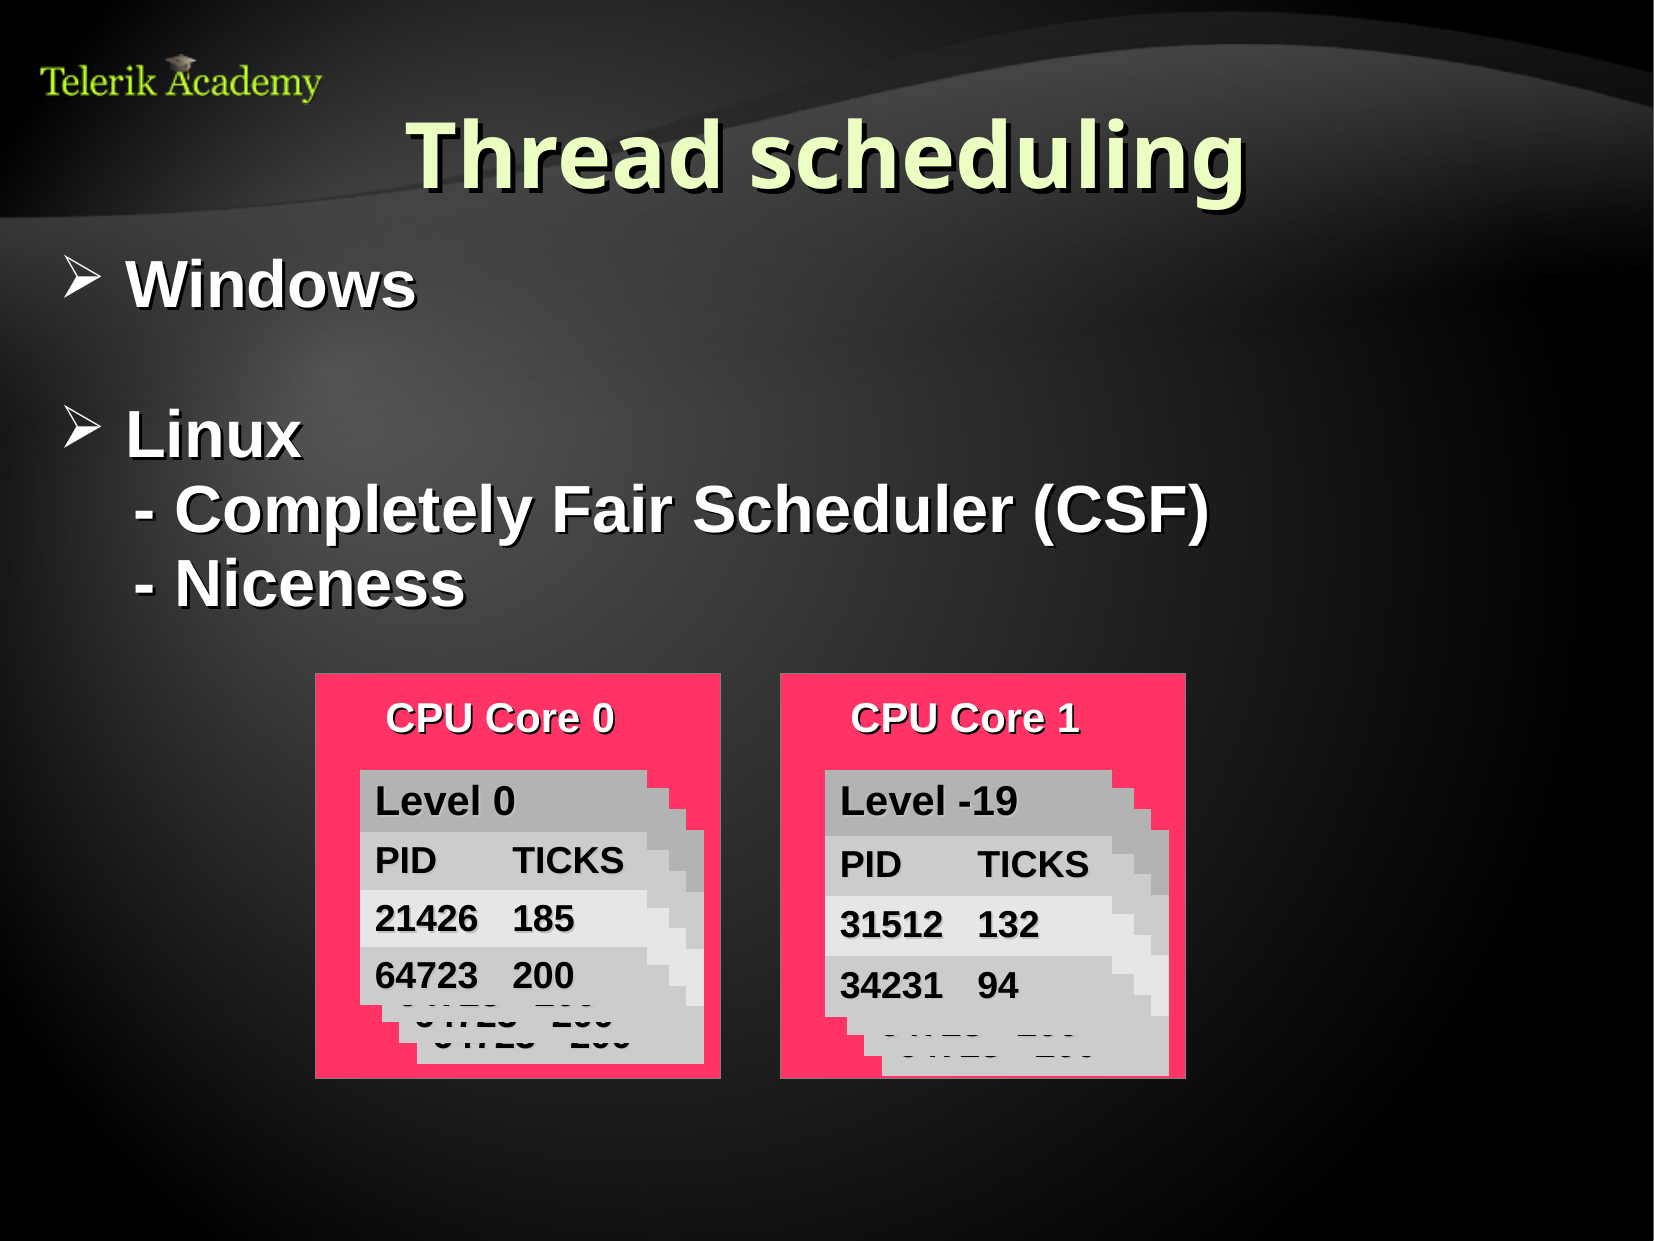

# Thread scheduling
 Windows
 Linux
 	- Completely Fair Scheduler (CSF)
	- Niceness
CPU Core 0
CPU Core 1
| Level 0 | |
| --- | --- |
| PID | TICKS |
| 21426 | 185 |
| 64723 | 200 |
| Level 0 | |
| --- | --- |
| PID | TICKS |
| 21426 | 185 |
| 64723 | 200 |
| Level 0 | |
| --- | --- |
| PID | TICKS |
| 21426 | 185 |
| 64723 | 200 |
| Level 0 | |
| --- | --- |
| PID | TICKS |
| 21426 | 185 |
| 64723 | 200 |
| Level -19 | |
| --- | --- |
| PID | TICKS |
| 31512 | 132 |
| 34231 | 94 |
| Level 0 | |
| --- | --- |
| PID | TICKS |
| 21426 | 185 |
| 64723 | 200 |
| Level 0 | |
| --- | --- |
| PID | TICKS |
| 21426 | 185 |
| 64723 | 200 |
| Level 0 | |
| --- | --- |
| PID | TICKS |
| 21426 | 185 |
| 64723 | 200 |